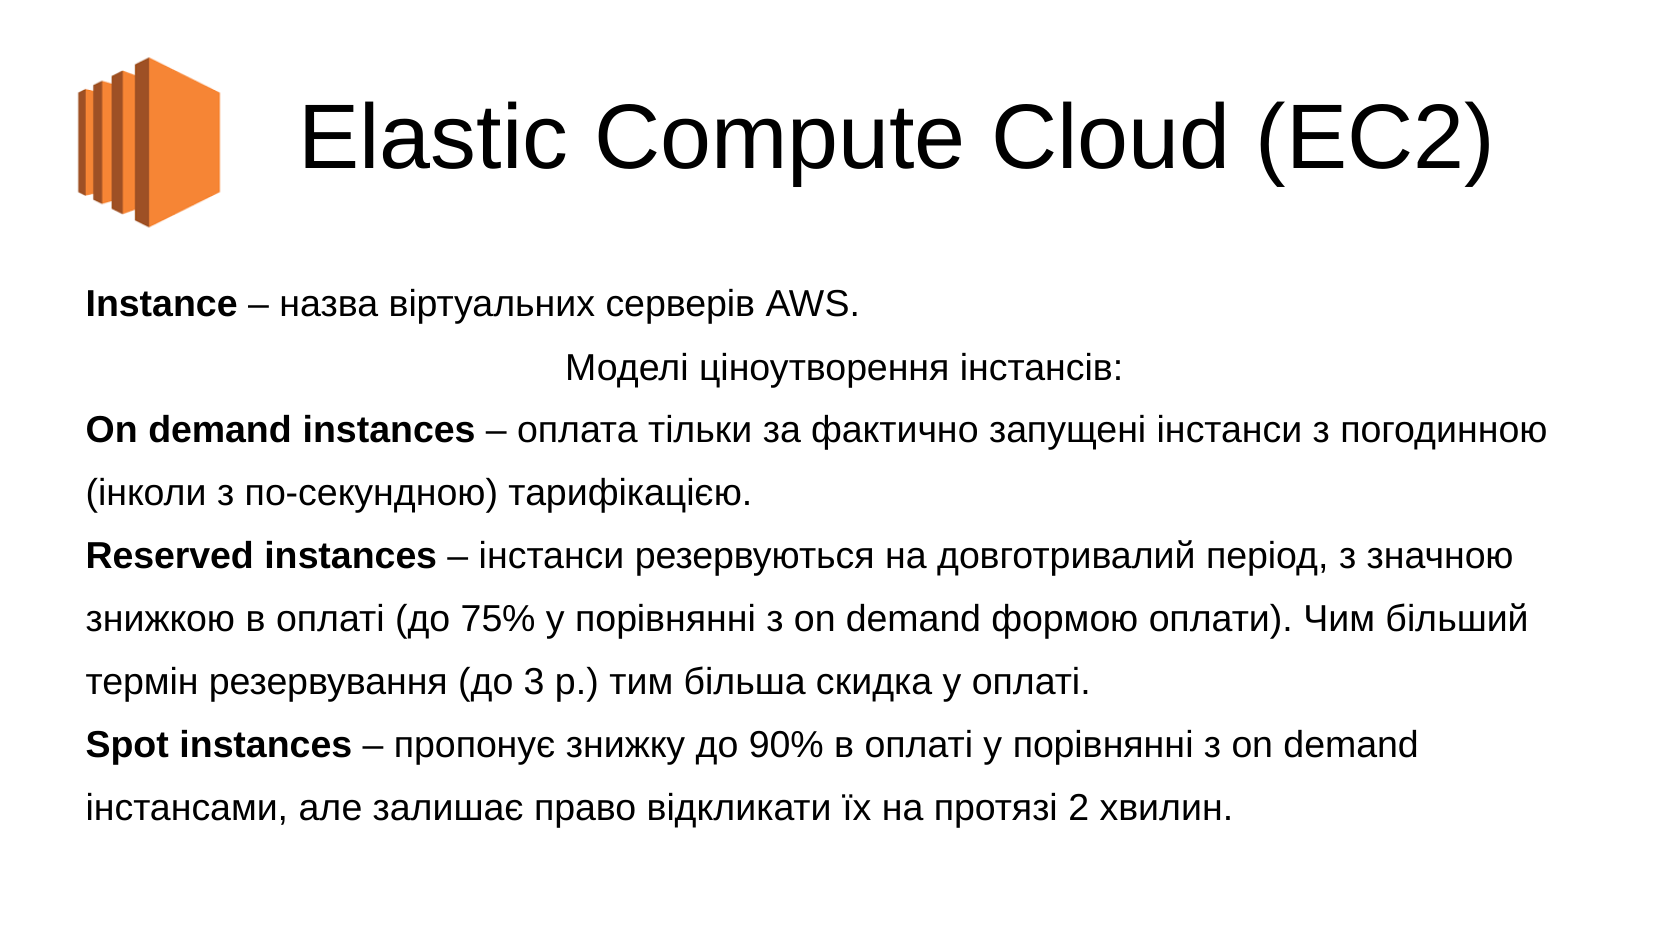

# Elastic Compute Cloud (EC2)
Instance – назва віртуальних серверів AWS.
Моделі ціноутворення інстансів:
On demand instances – оплата тільки за фактично запущені інстанси з погодинною (інколи з по-секундною) тарифікацією.
Reserved instances – інстанси резервуються на довготривалий період, з значною знижкою в оплаті (до 75% у порівнянні з on demand формою оплати). Чим більший термін резервування (до 3 р.) тим більша скидка у оплаті.
Spot instances – пропонує знижку до 90% в оплаті у порівнянні з on demand інстансами, але залишає право відкликати їх на протязі 2 хвилин.